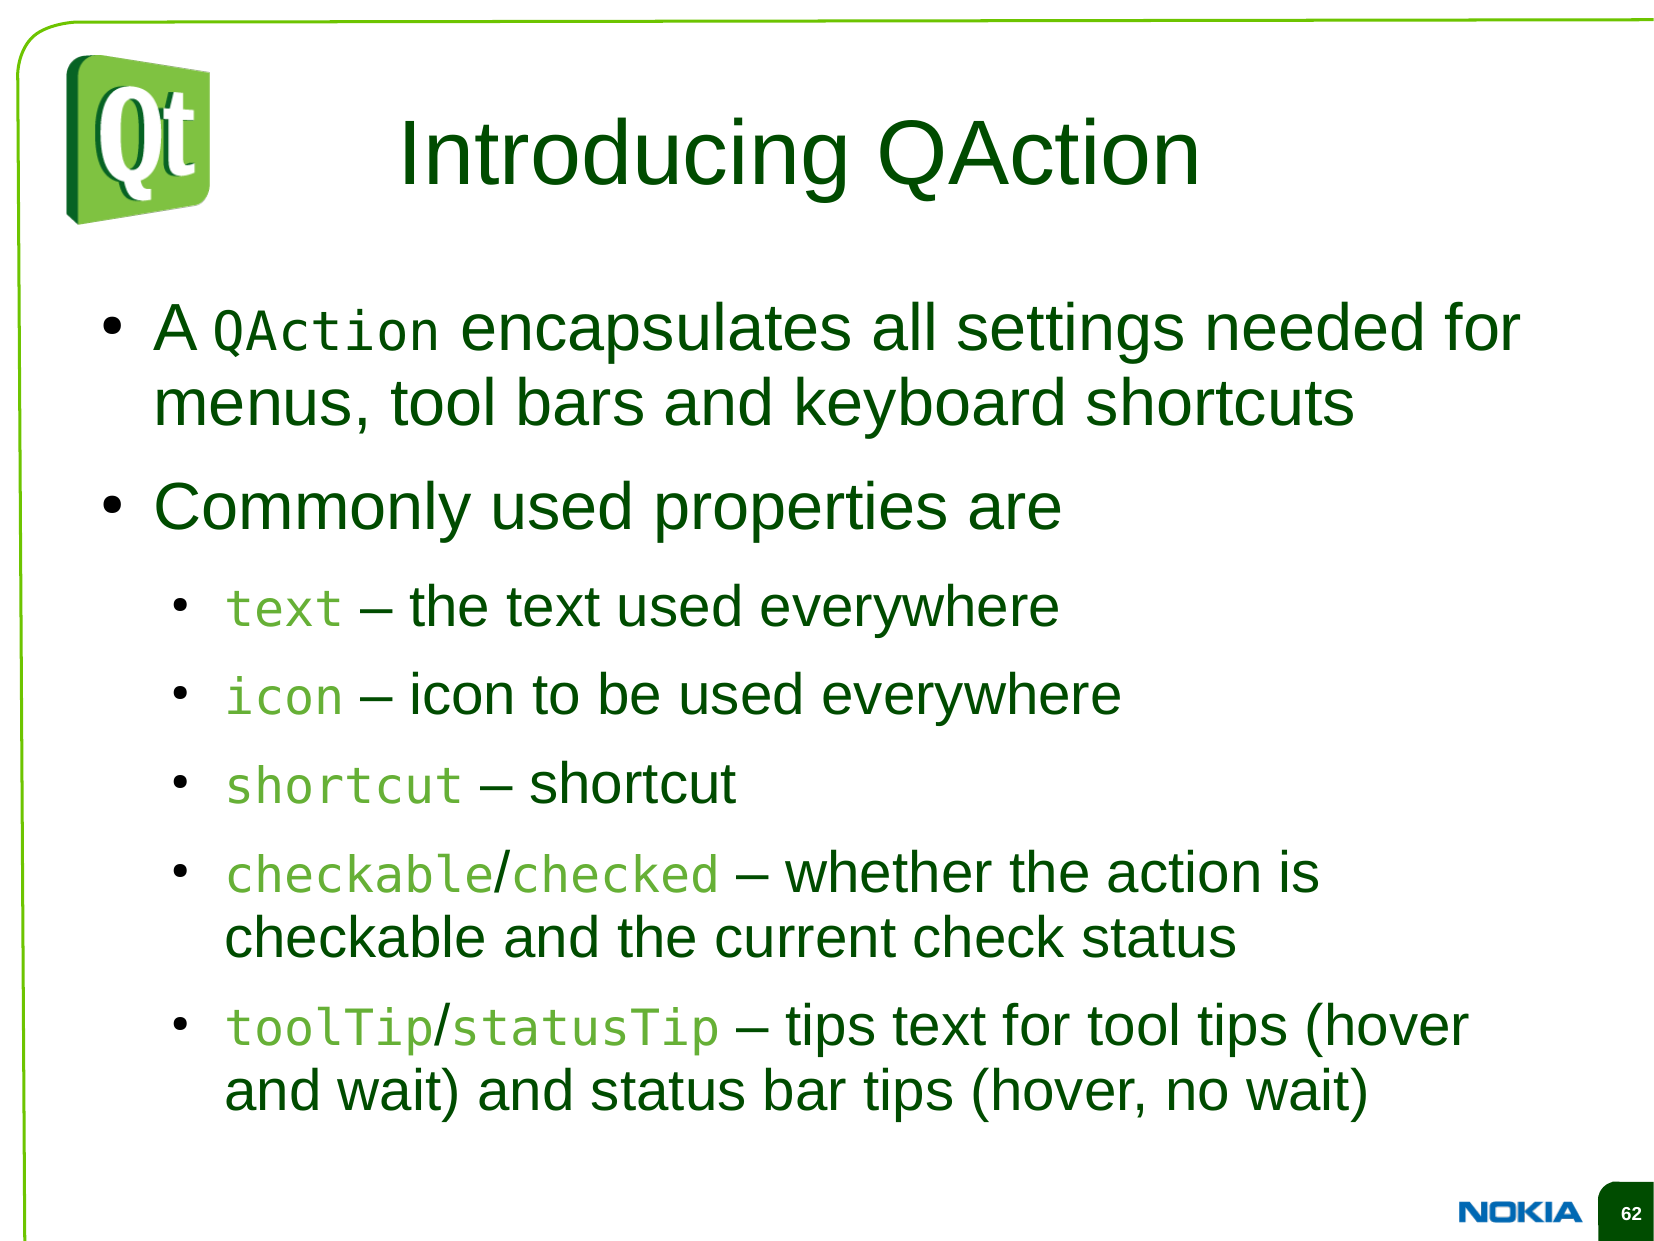

# Introducing QAction
A QAction encapsulates all settings needed for menus, tool bars and keyboard shortcuts
Commonly used properties are
text – the text used everywhere
icon – icon to be used everywhere
shortcut – shortcut
checkable/checked – whether the action is checkable and the current check status
toolTip/statusTip – tips text for tool tips (hover and wait) and status bar tips (hover, no wait)